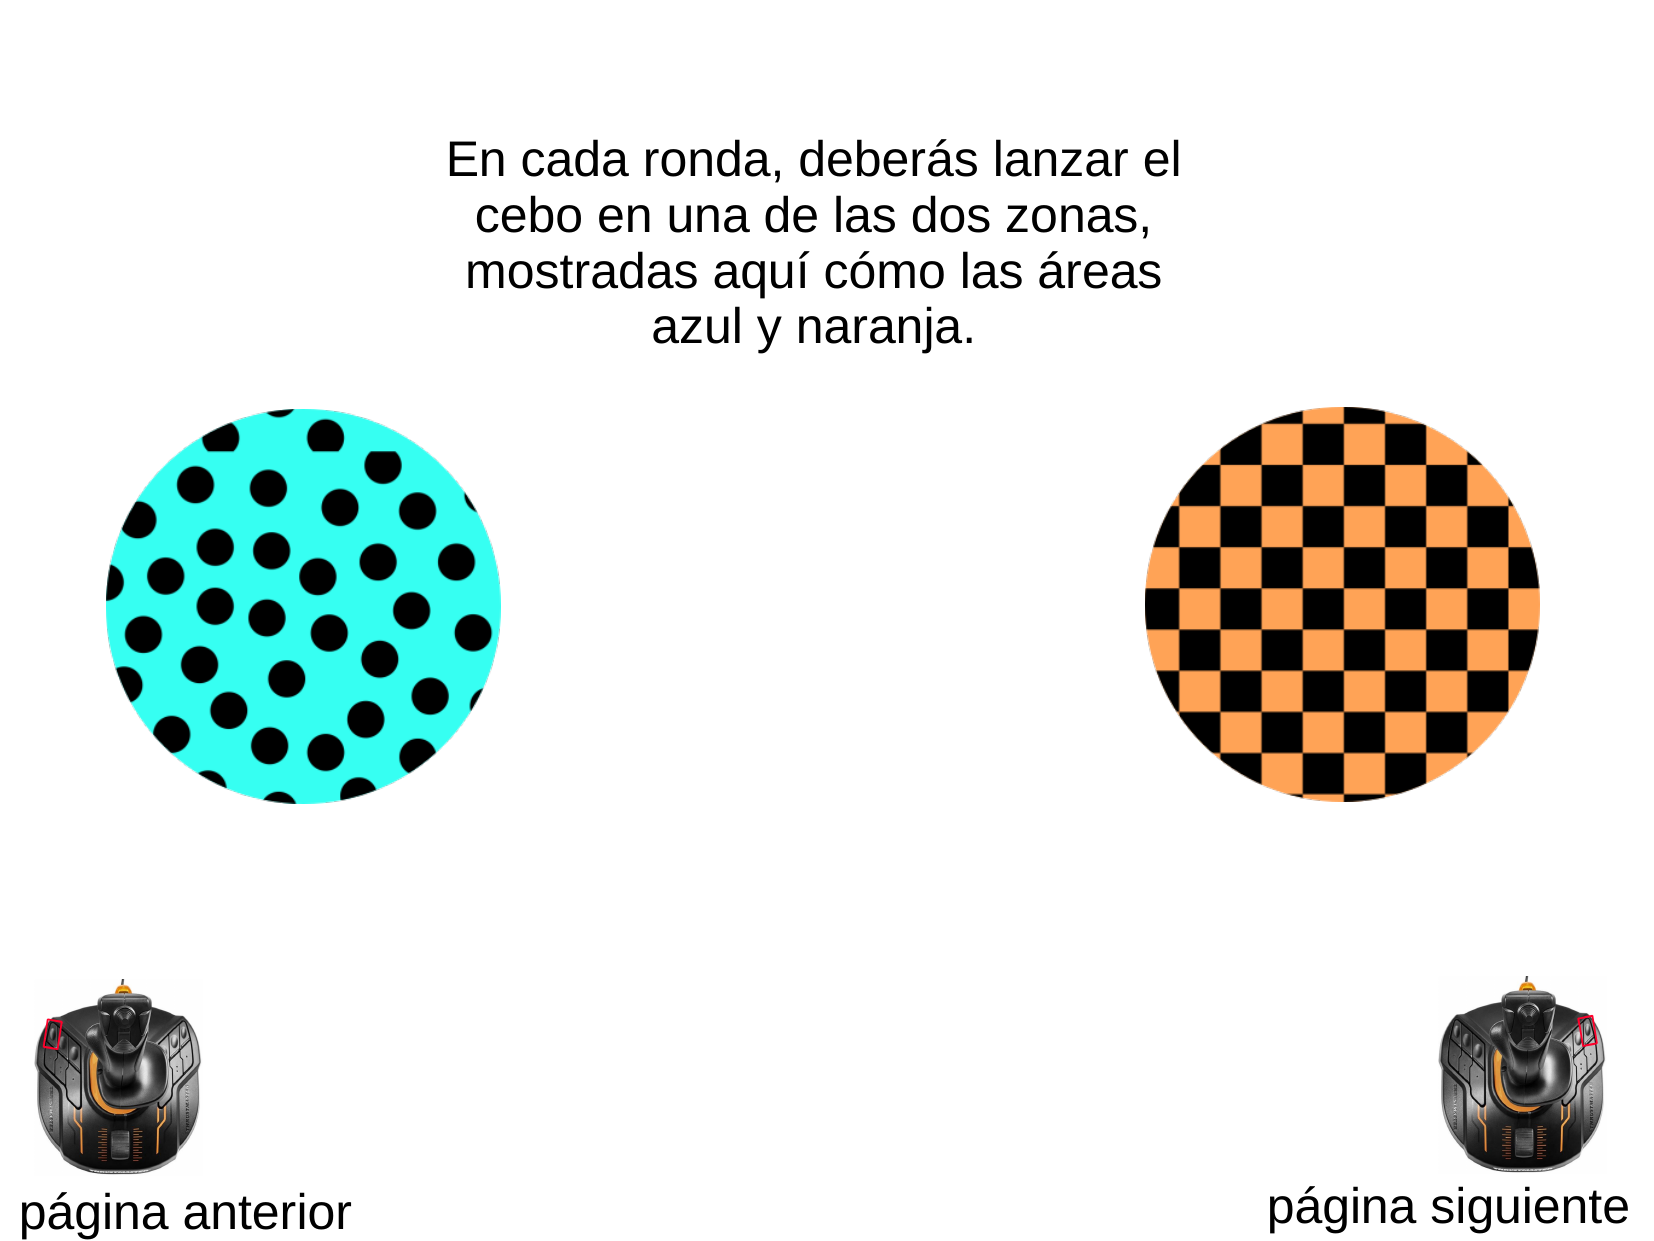

En cada ronda, deberás lanzar el cebo en una de las dos zonas, mostradas aquí cómo las áreas azul y naranja.
página siguiente
página anterior